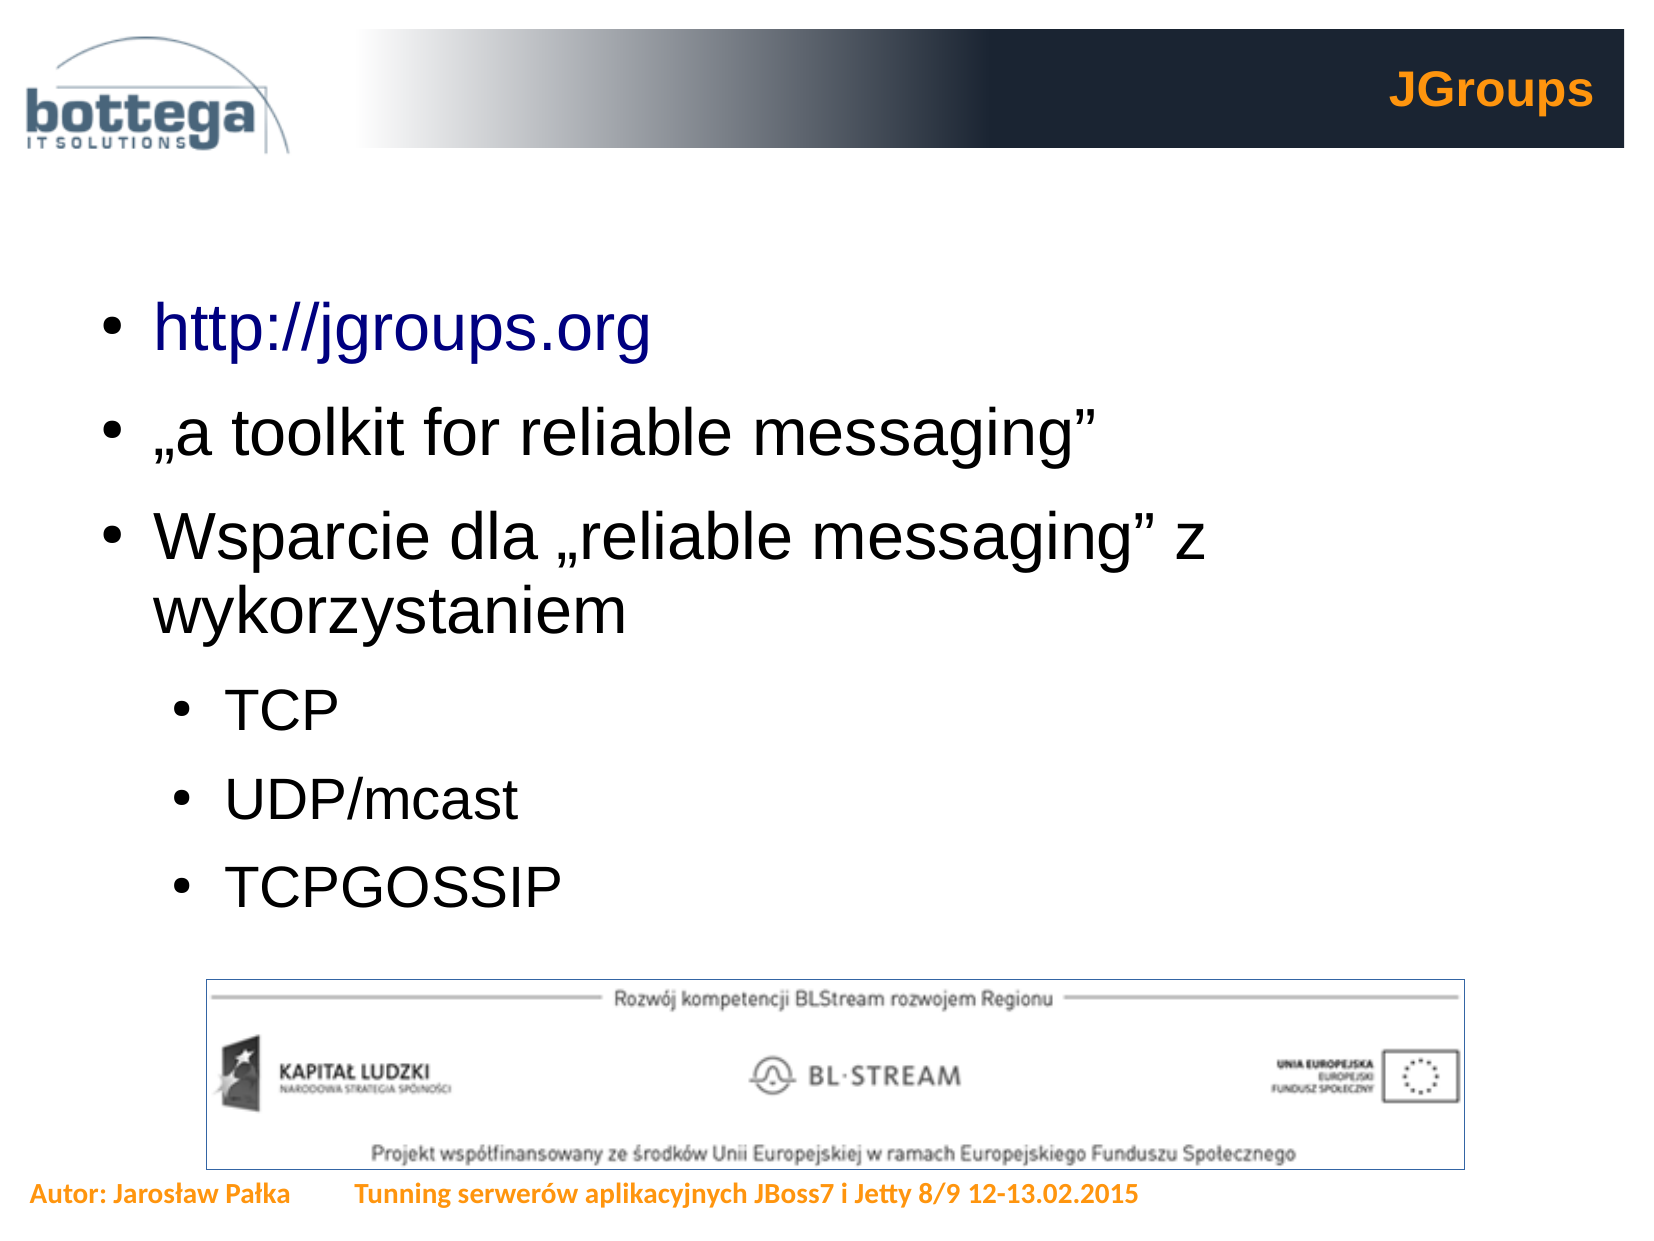

# JGroups
http://jgroups.org
„a toolkit for reliable messaging”
Wsparcie dla „reliable messaging” z wykorzystaniem
TCP
UDP/mcast
TCPGOSSIP